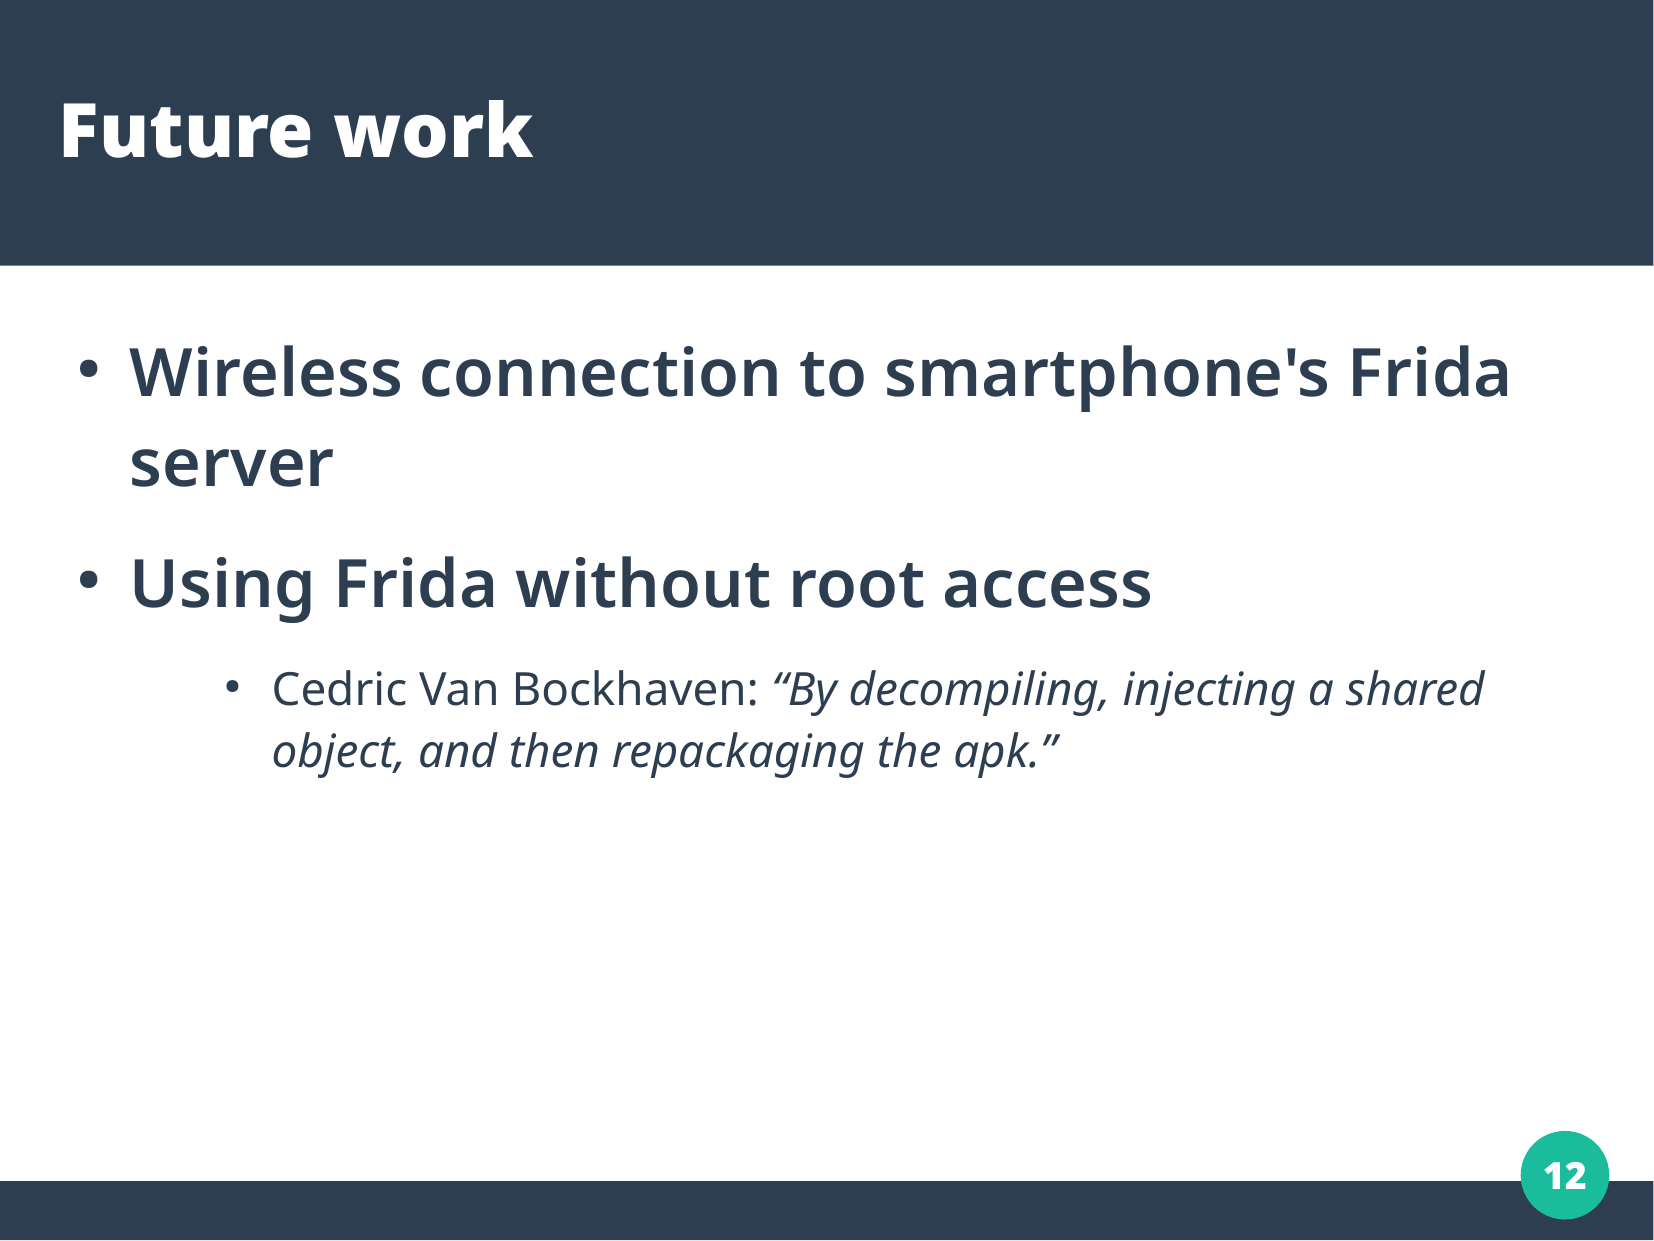

# Future work
Wireless connection to smartphone's Frida server
Using Frida without root access
Cedric Van Bockhaven: “By decompiling, injecting a shared object, and then repackaging the apk.”
12